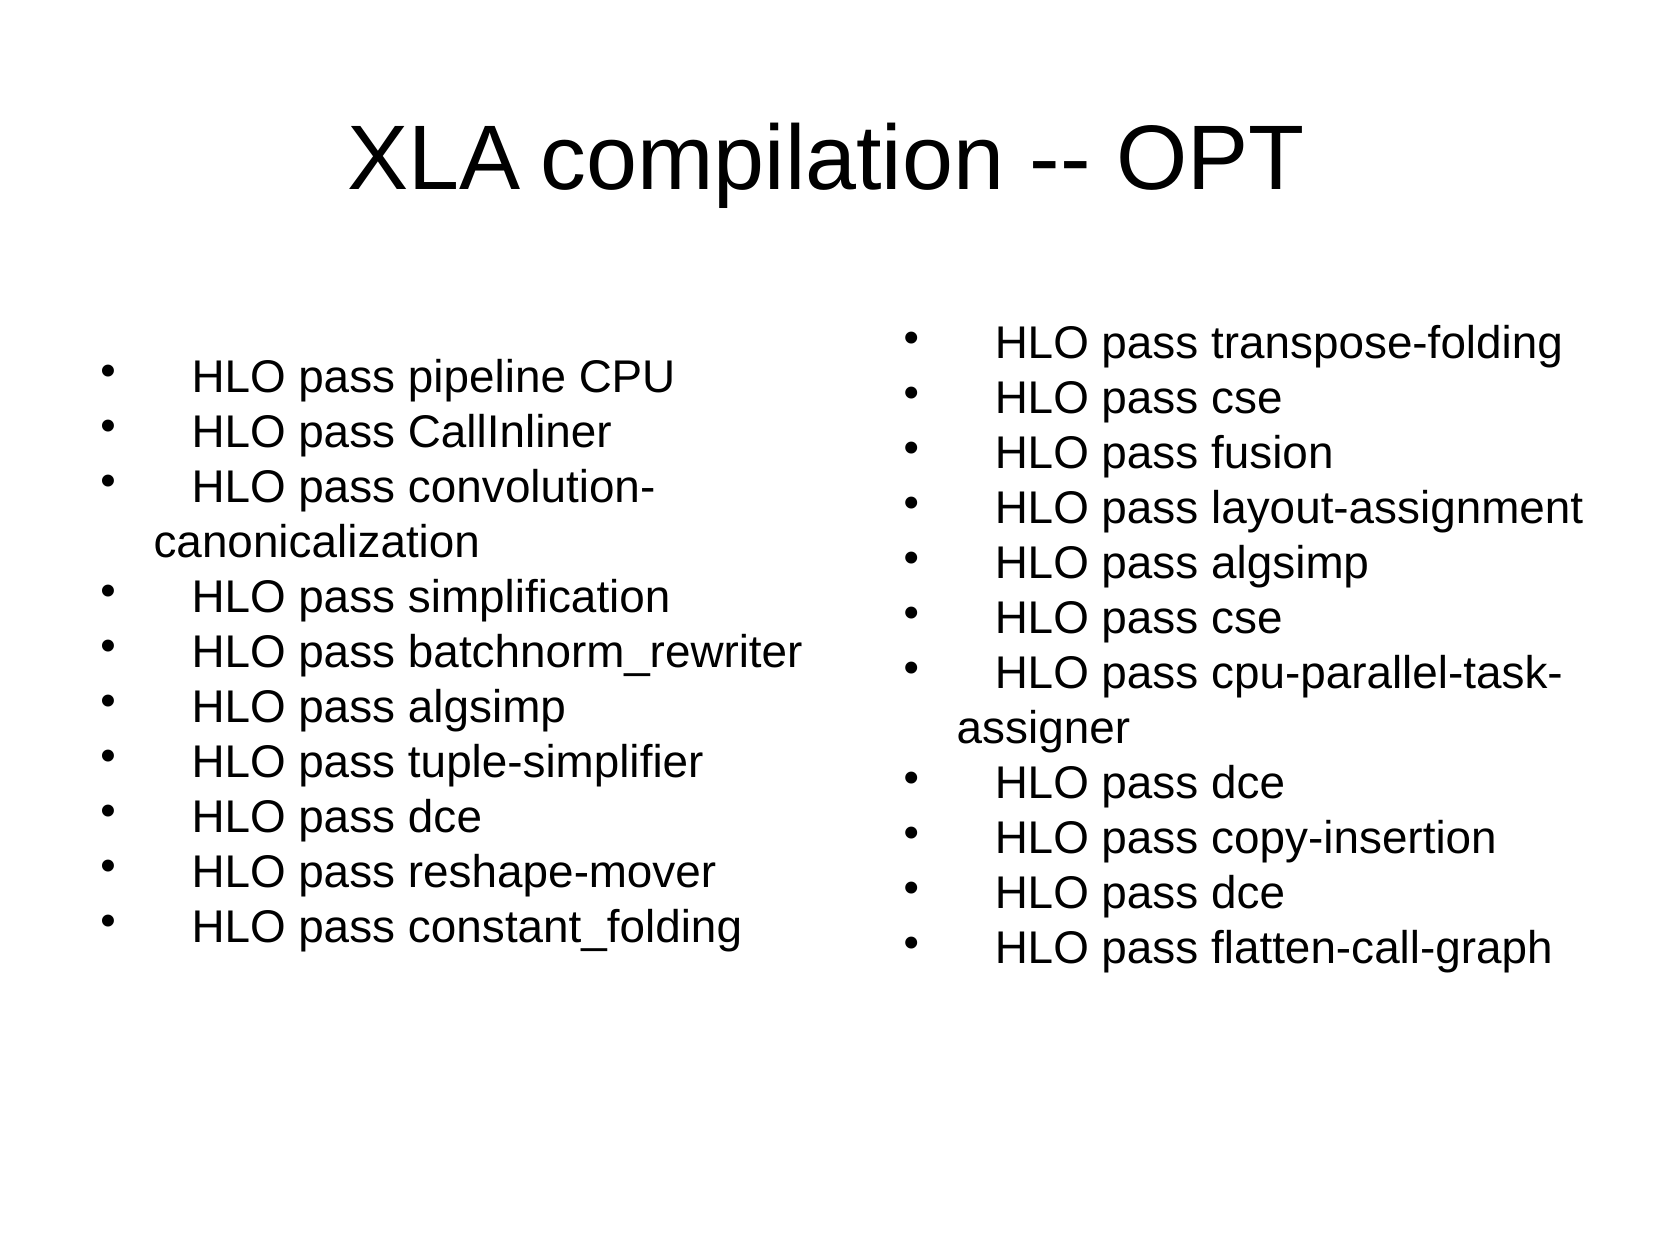

XLA compilation -- OPT
 HLO pass pipeline CPU
 HLO pass CallInliner
 HLO pass convolution-canonicalization
 HLO pass simplification
 HLO pass batchnorm_rewriter
 HLO pass algsimp
 HLO pass tuple-simplifier
 HLO pass dce
 HLO pass reshape-mover
 HLO pass constant_folding
 HLO pass transpose-folding
 HLO pass cse
 HLO pass fusion
 HLO pass layout-assignment
 HLO pass algsimp
 HLO pass cse
 HLO pass cpu-parallel-task-assigner
 HLO pass dce
 HLO pass copy-insertion
 HLO pass dce
 HLO pass flatten-call-graph